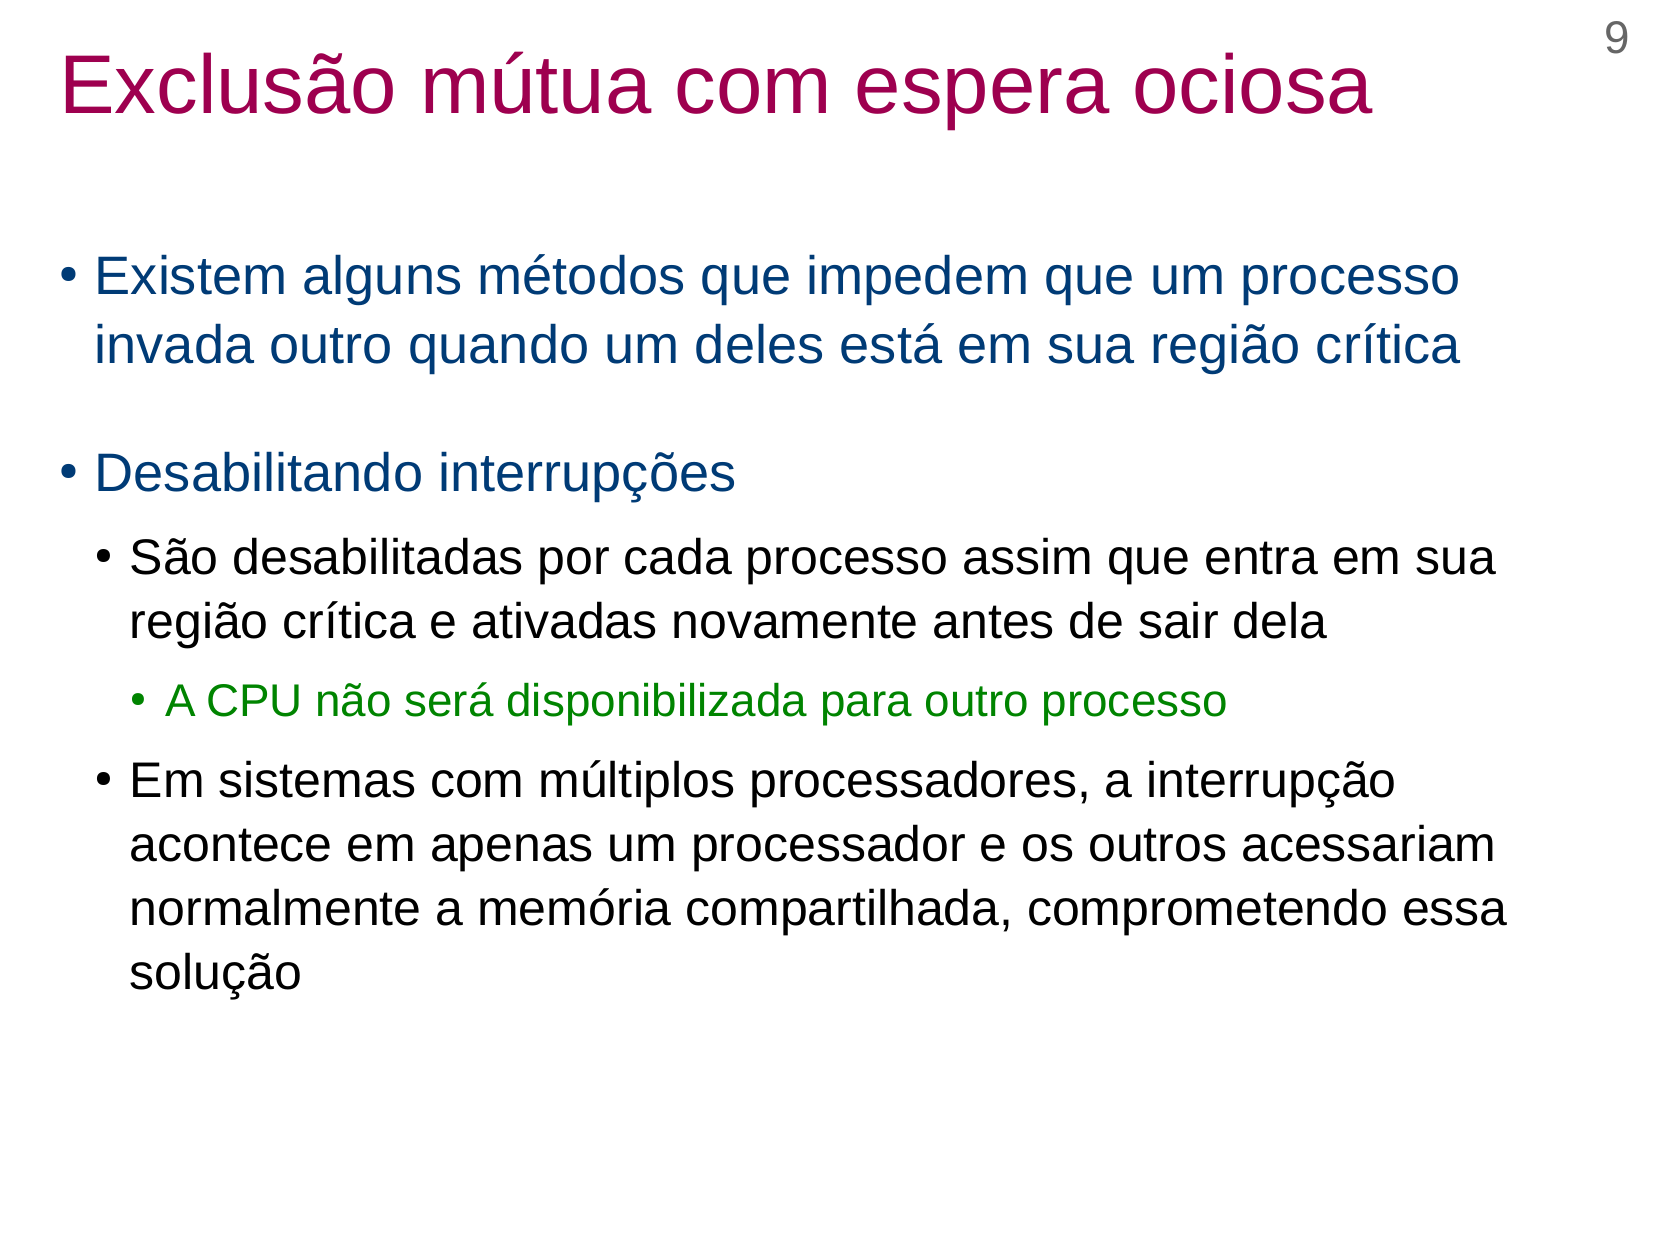

9
# Exclusão mútua com espera ociosa
Existem alguns métodos que impedem que um processo invada outro quando um deles está em sua região crítica
Desabilitando interrupções
São desabilitadas por cada processo assim que entra em sua região crítica e ativadas novamente antes de sair dela
A CPU não será disponibilizada para outro processo
Em sistemas com múltiplos processadores, a interrupção acontece em apenas um processador e os outros acessariam normalmente a memória compartilhada, comprometendo essa solução